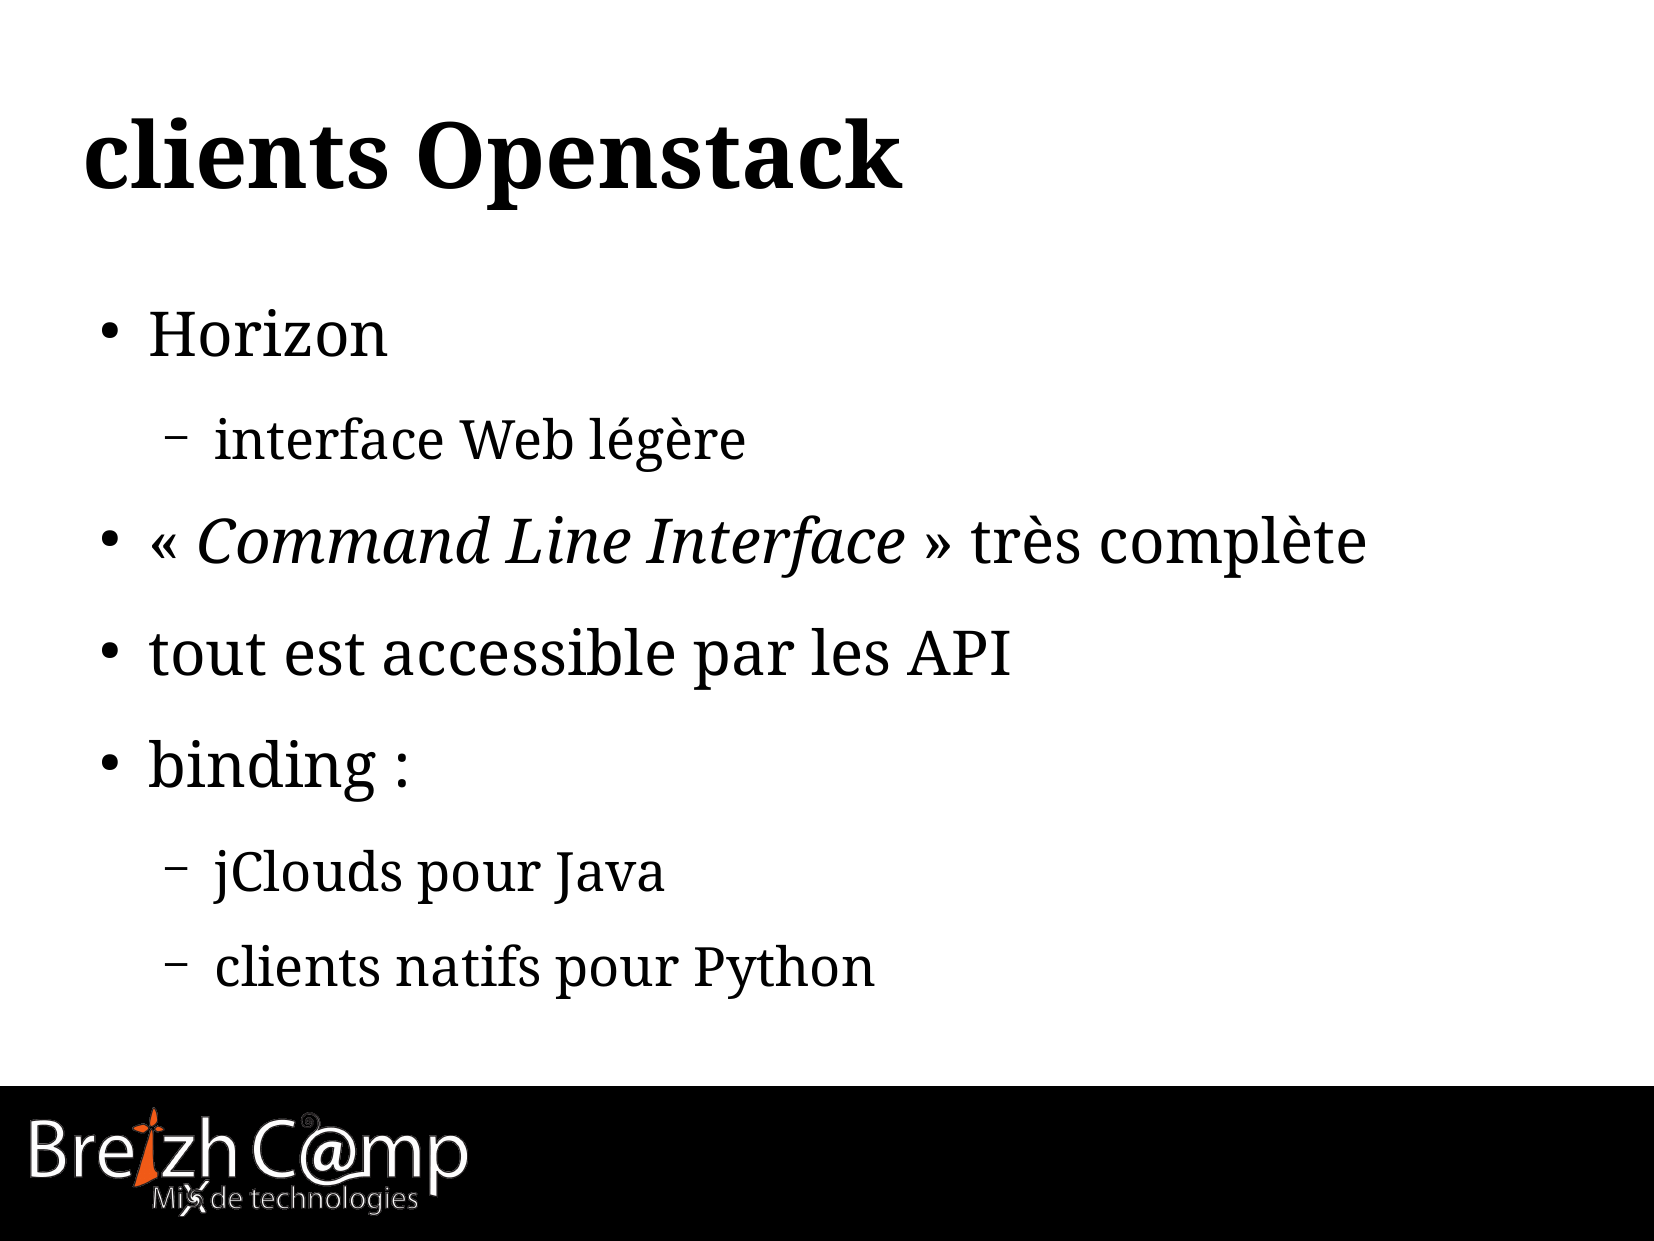

# clients Openstack
Horizon
interface Web légère
« Command Line Interface » très complète
tout est accessible par les API
binding :
jClouds pour Java
clients natifs pour Python
40